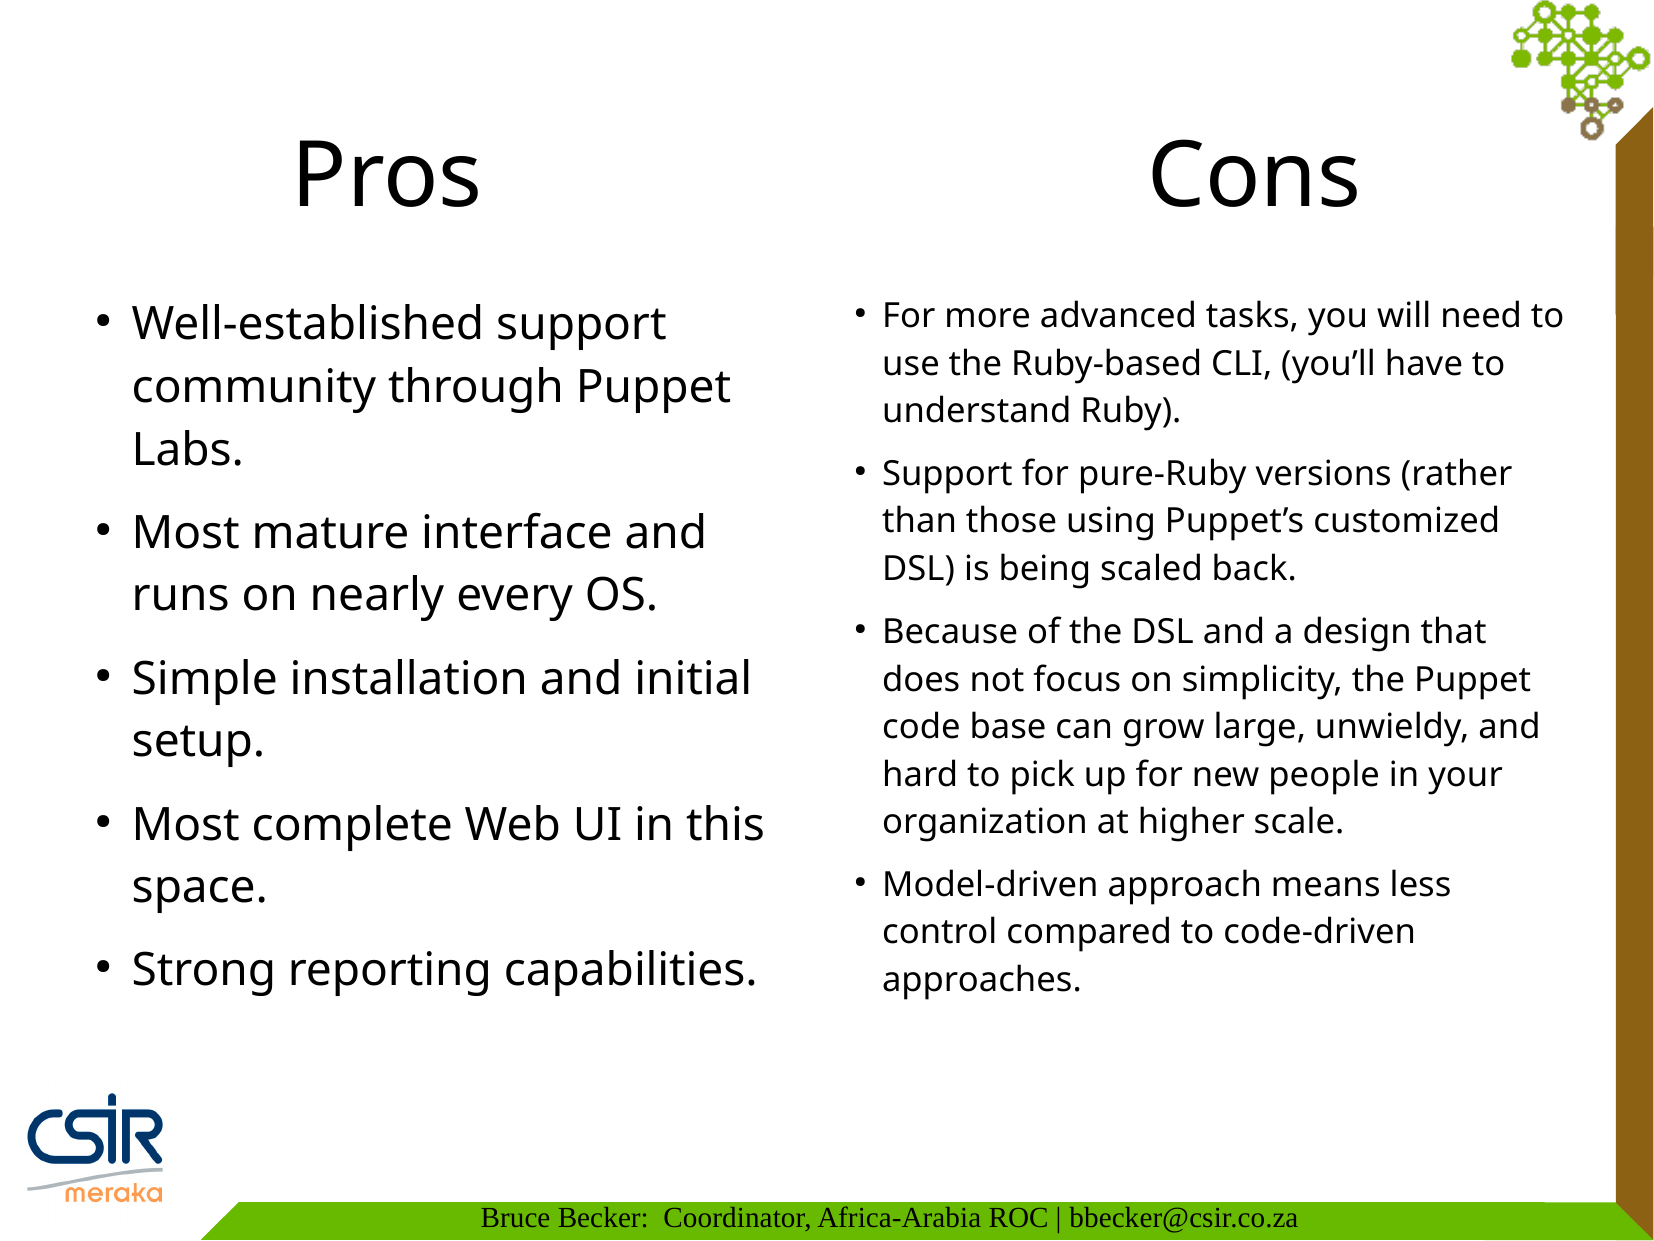

# Pros Cons
Well-established support community through Puppet Labs.
Most mature interface and runs on nearly every OS.
Simple installation and initial setup.
Most complete Web UI in this space.
Strong reporting capabilities.
For more advanced tasks, you will need to use the Ruby-based CLI, (you’ll have to understand Ruby).
Support for pure-Ruby versions (rather than those using Puppet’s customized DSL) is being scaled back.
Because of the DSL and a design that does not focus on simplicity, the Puppet code base can grow large, unwieldy, and hard to pick up for new people in your organization at higher scale.
Model-driven approach means less control compared to code-driven approaches.
29